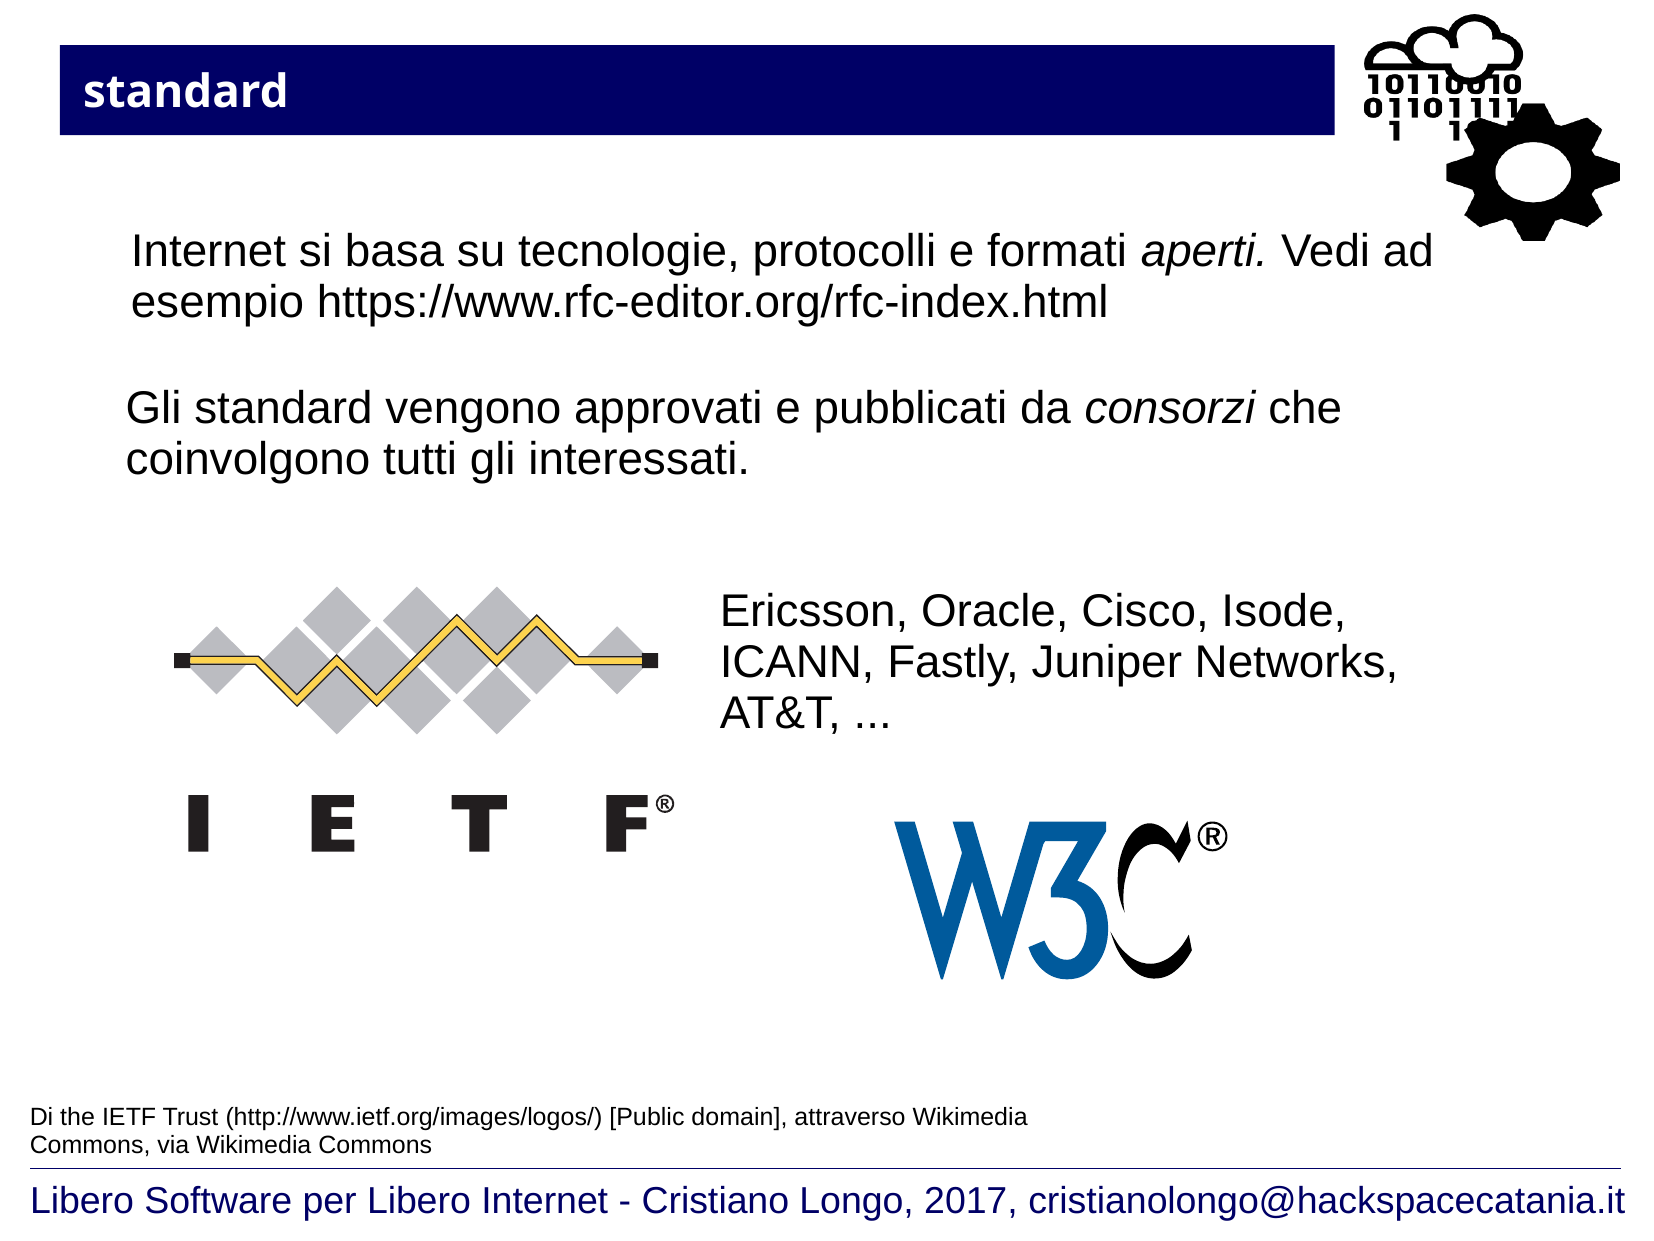

# standard
Internet si basa su tecnologie, protocolli e formati aperti. Vedi ad esempio https://www.rfc-editor.org/rfc-index.html
Gli standard vengono approvati e pubblicati da consorzi che coinvolgono tutti gli interessati.
Ericsson, Oracle, Cisco, Isode, ICANN, Fastly, Juniper Networks, AT&T, ...
Di the IETF Trust (http://www.ietf.org/images/logos/) [Public domain], attraverso Wikimedia Commons, via Wikimedia Commons
Libero Software per Libero Internet - Cristiano Longo, 2017, cristianolongo@hackspacecatania.it